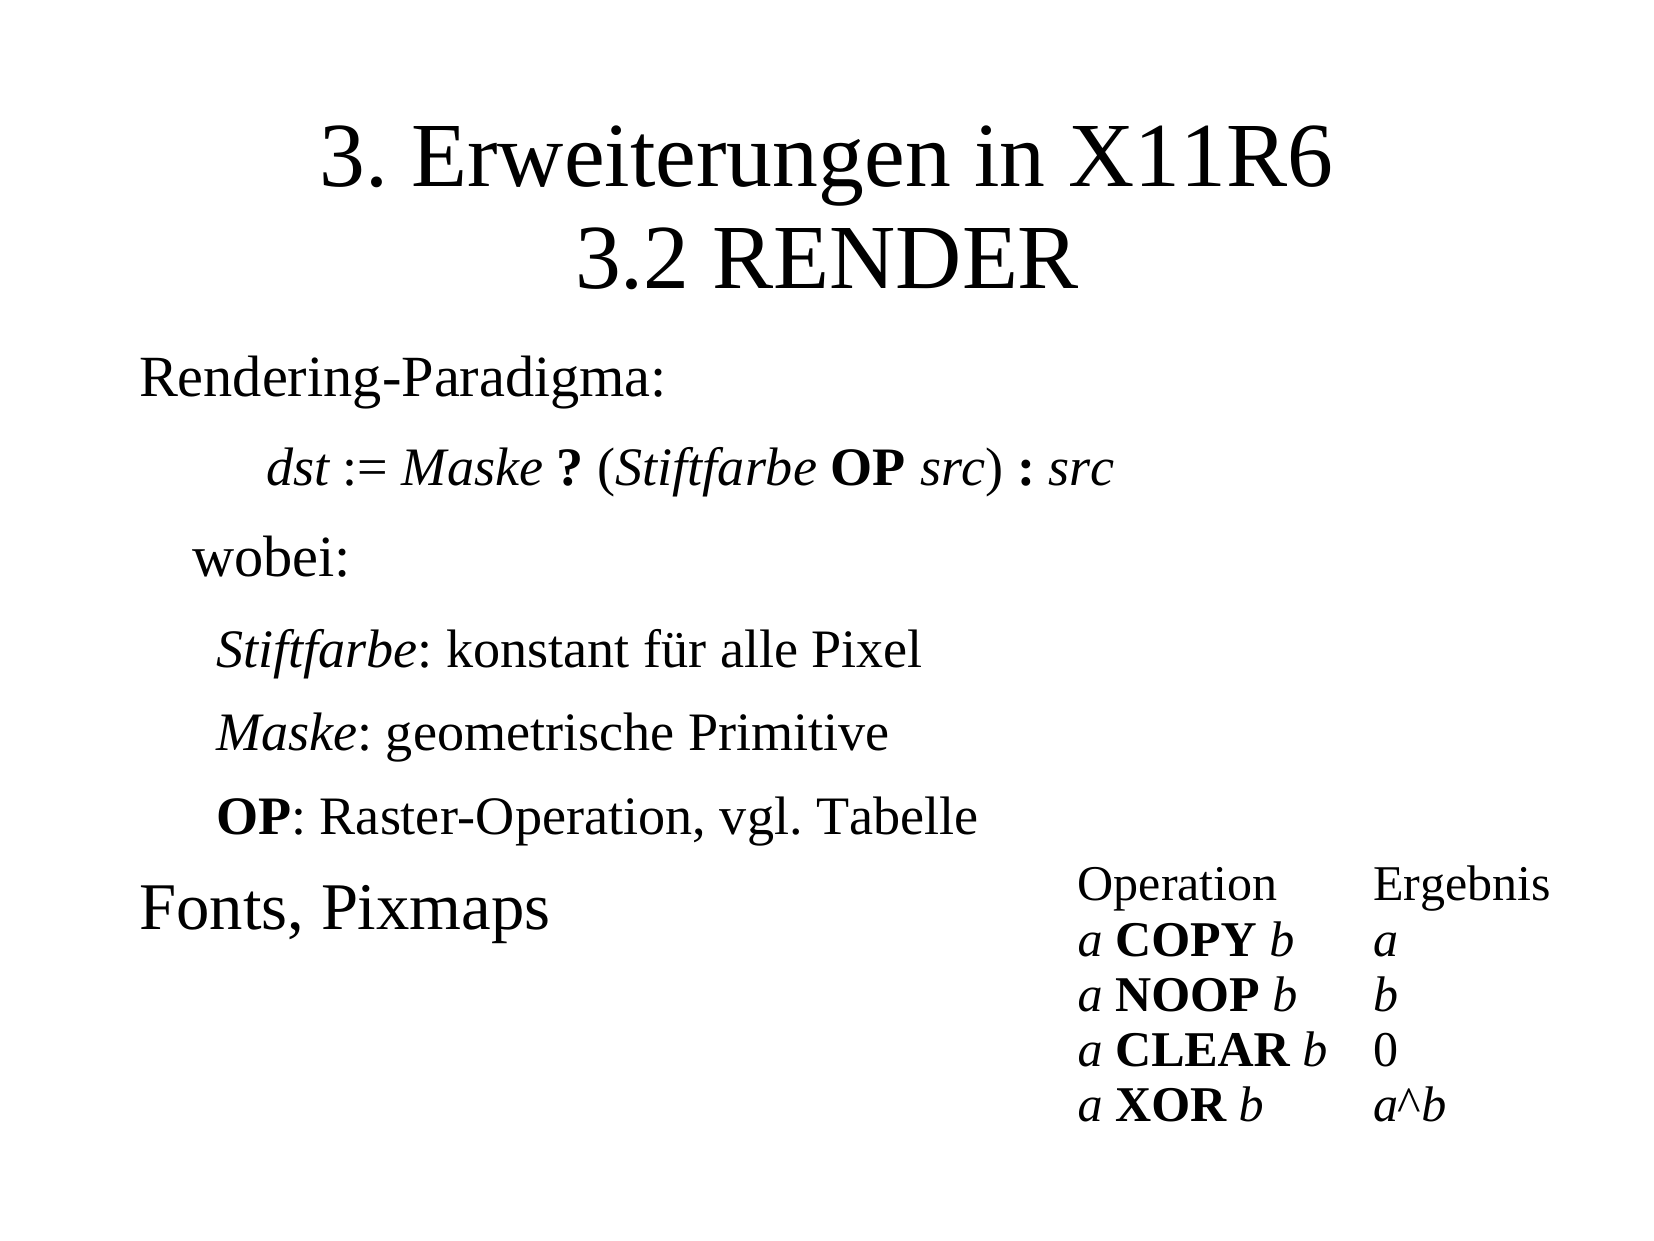

# 3. Erweiterungen in X11R6 3.2 RENDER
Rendering-Paradigma:
	dst := Maske ? (Stiftfarbe OP src) : src
wobei:
Stiftfarbe: konstant für alle Pixel
Maske: geometrische Primitive
OP: Raster-Operation, vgl. Tabelle
Fonts, Pixmaps
Operation	Ergebnis
a COPY b	a
a NOOP b	b
a CLEAR b	0
a XOR b	a^b